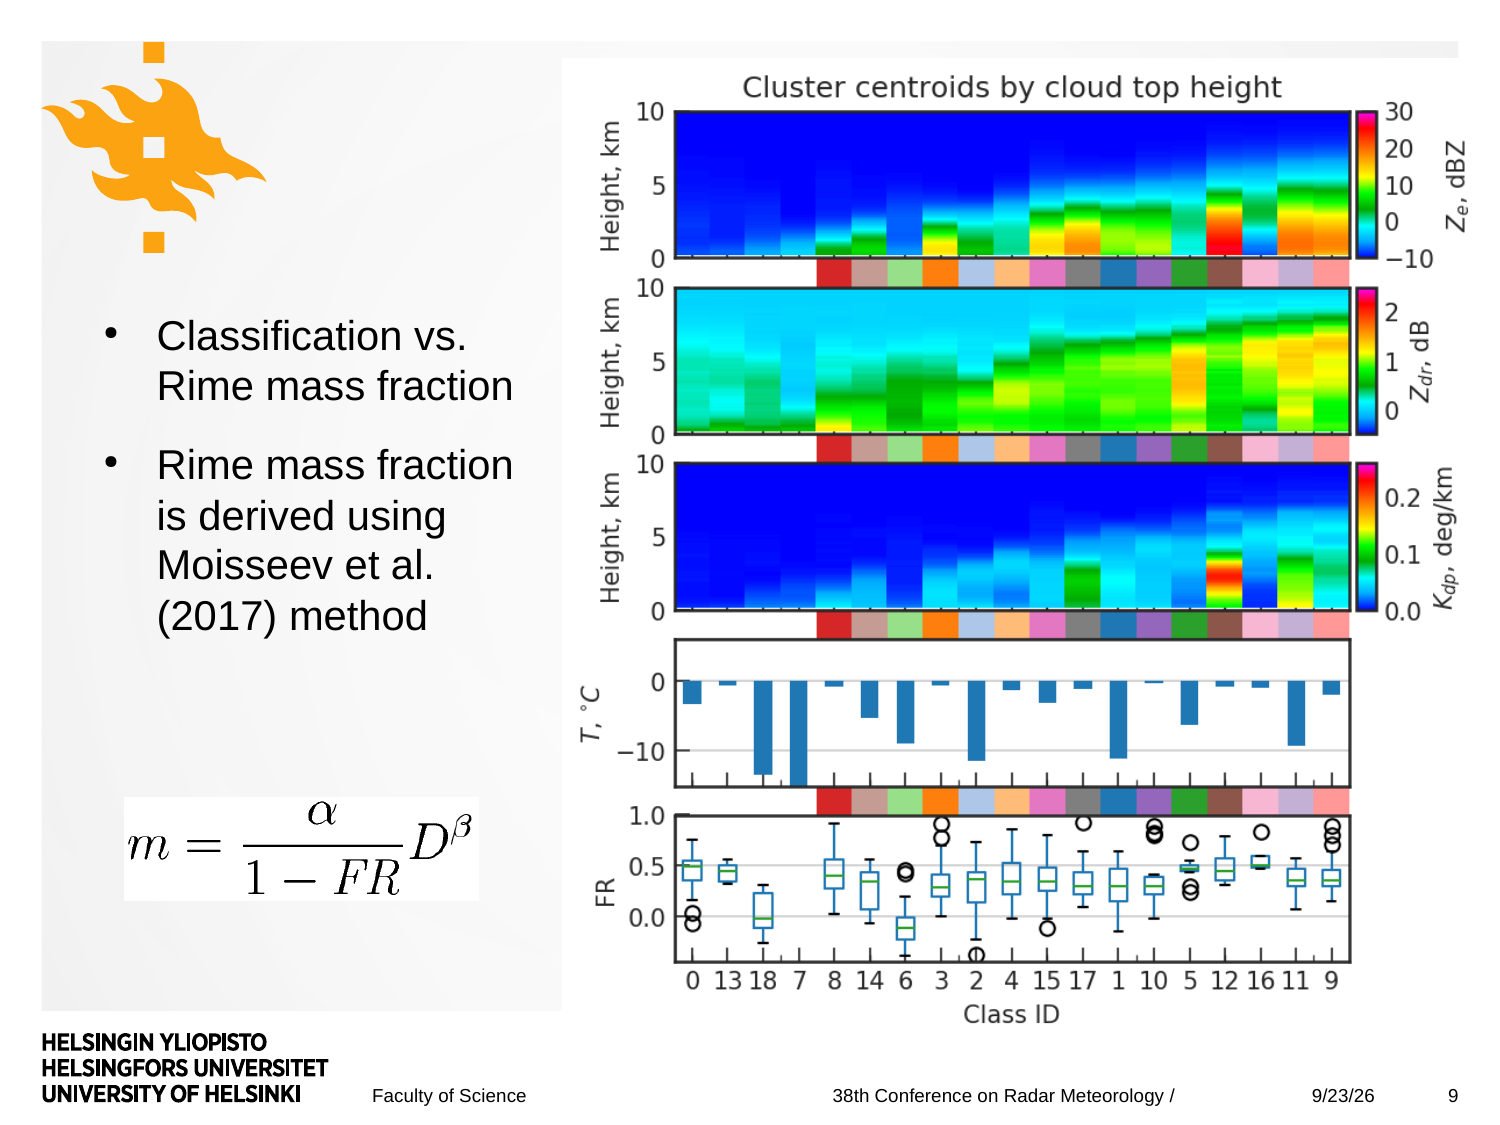

# Classification vs. Rime mass fraction
Rime mass fraction is derived using Moisseev et al. (2017) method
9
alatunniste